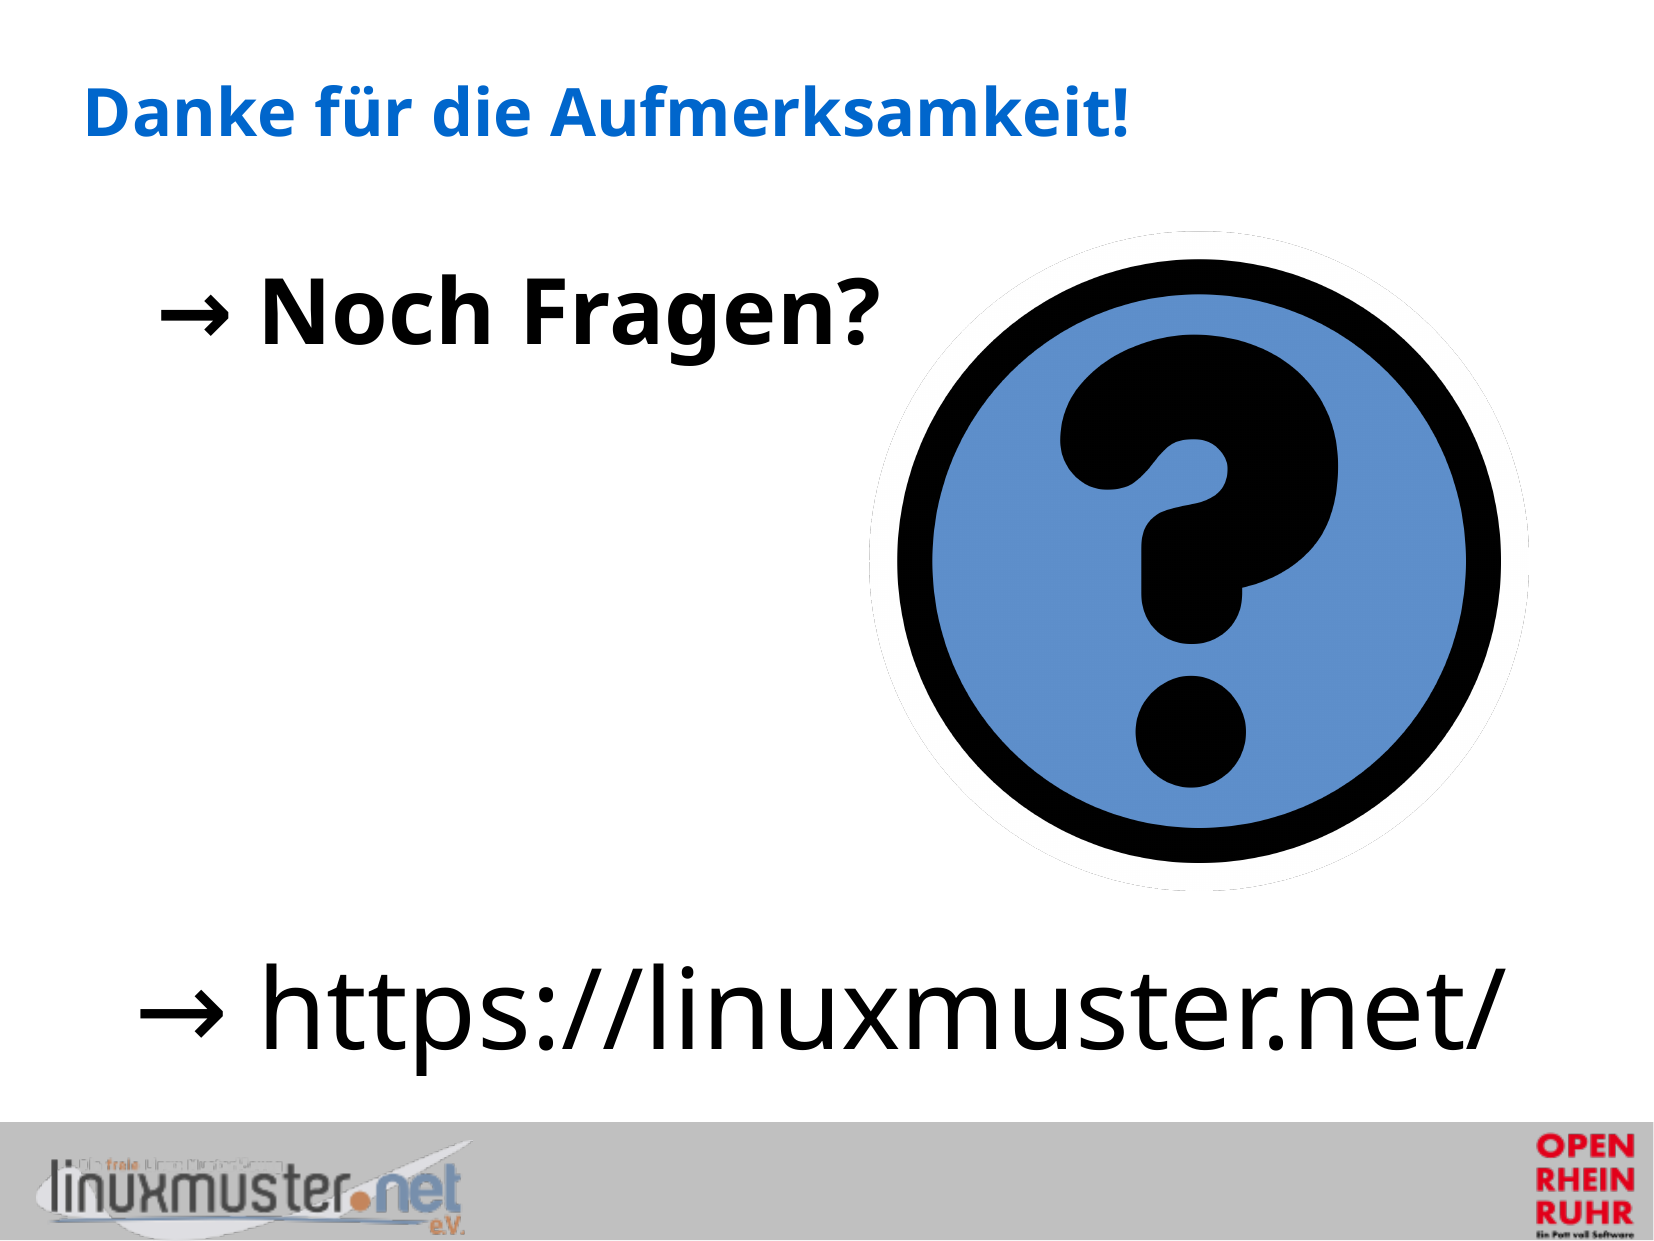

# Danke für die Aufmerksamkeit! → Noch Fragen?
→ https://linuxmuster.net/